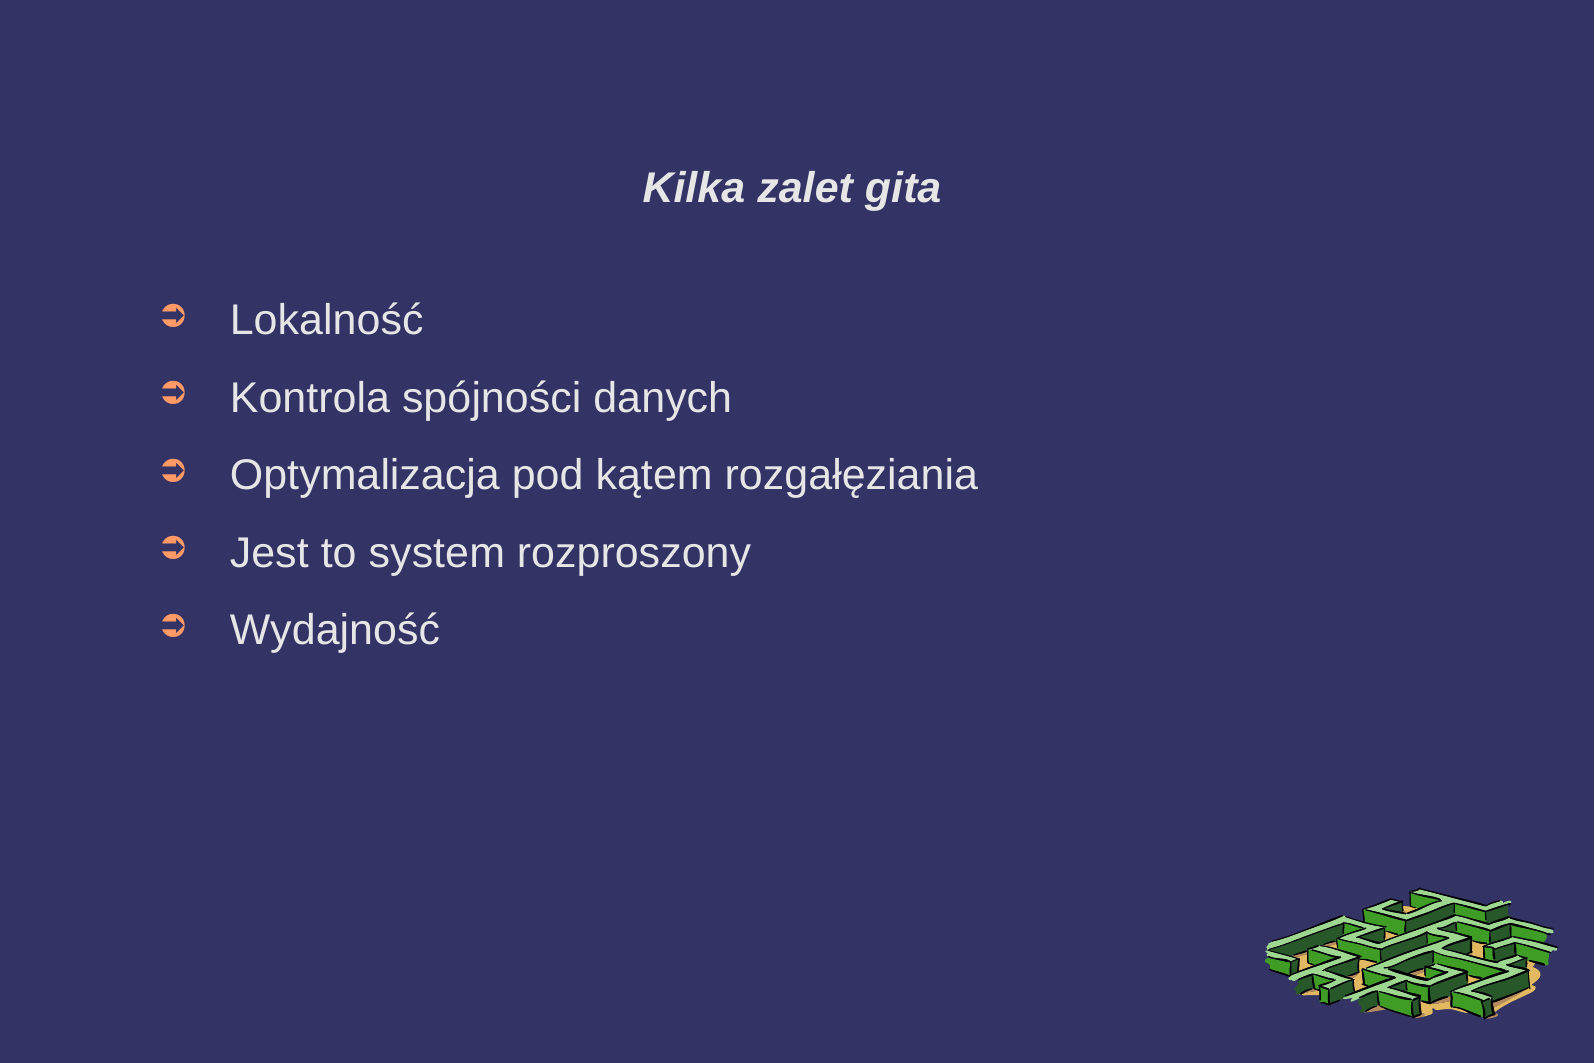

# Kilka zalet gita
Lokalność
Kontrola spójności danych
Optymalizacja pod kątem rozgałęziania
Jest to system rozproszony
Wydajność